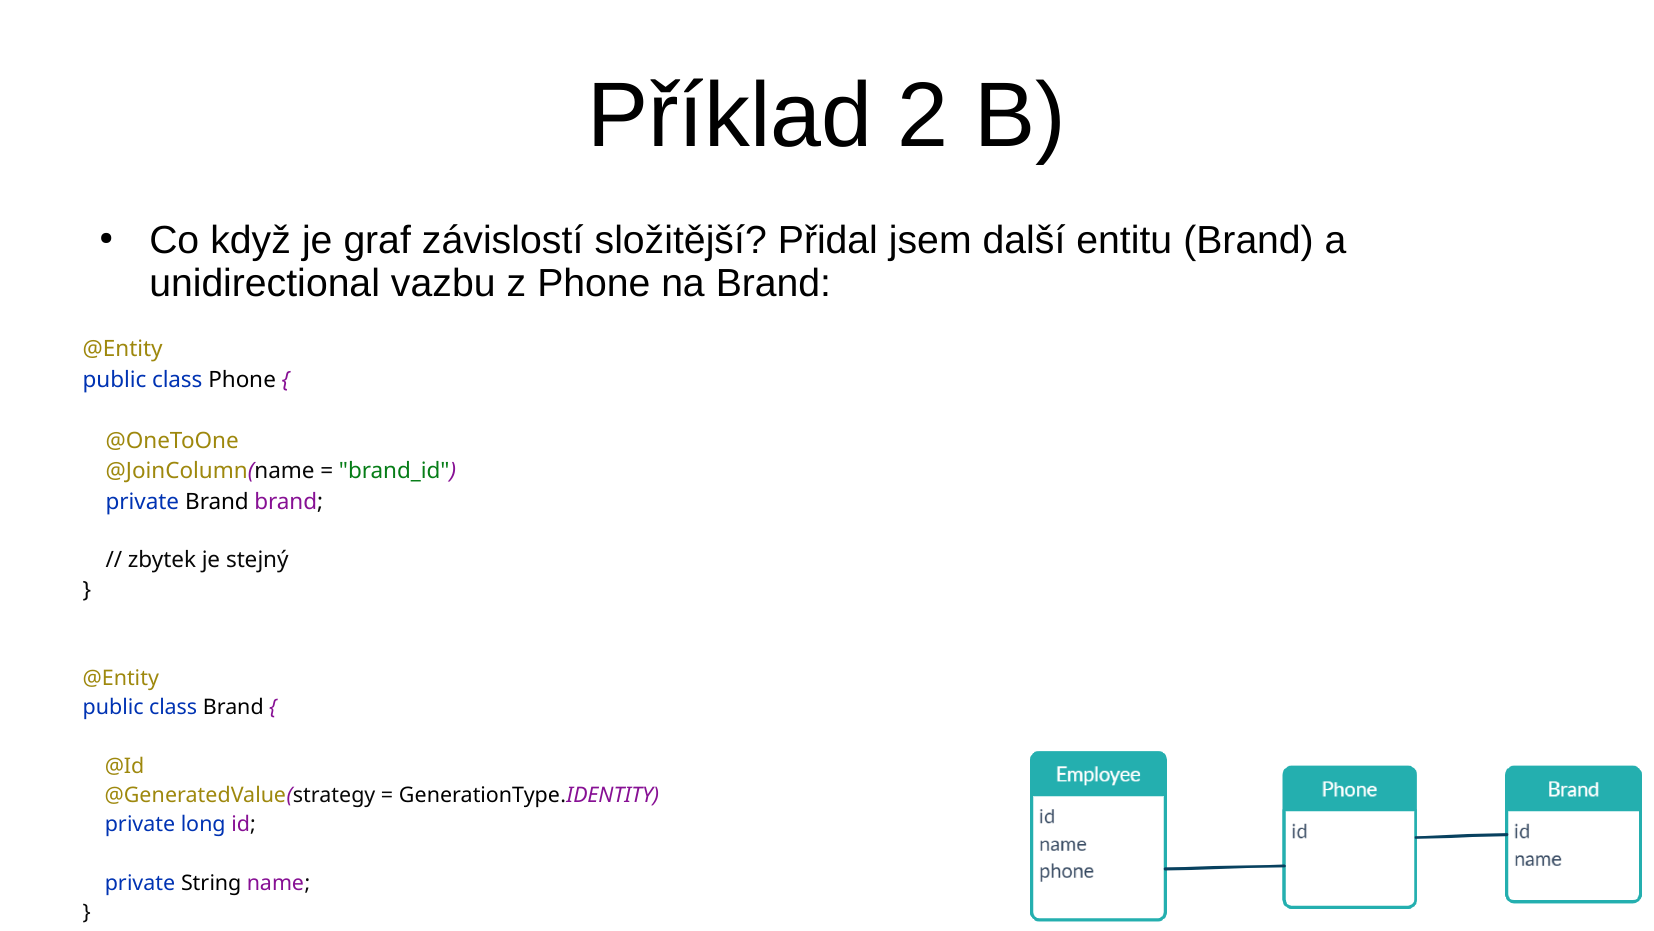

# Příklad 2 B)
Co když je graf závislostí složitější? Přidal jsem další entitu (Brand) a unidirectional vazbu z Phone na Brand:
@Entity
public class Phone {
 @OneToOne
 @JoinColumn(name = "brand_id")
 private Brand brand;
 // zbytek je stejný
}
@Entity
public class Brand {
 @Id
 @GeneratedValue(strategy = GenerationType.IDENTITY)
 private long id;
 private String name;
}